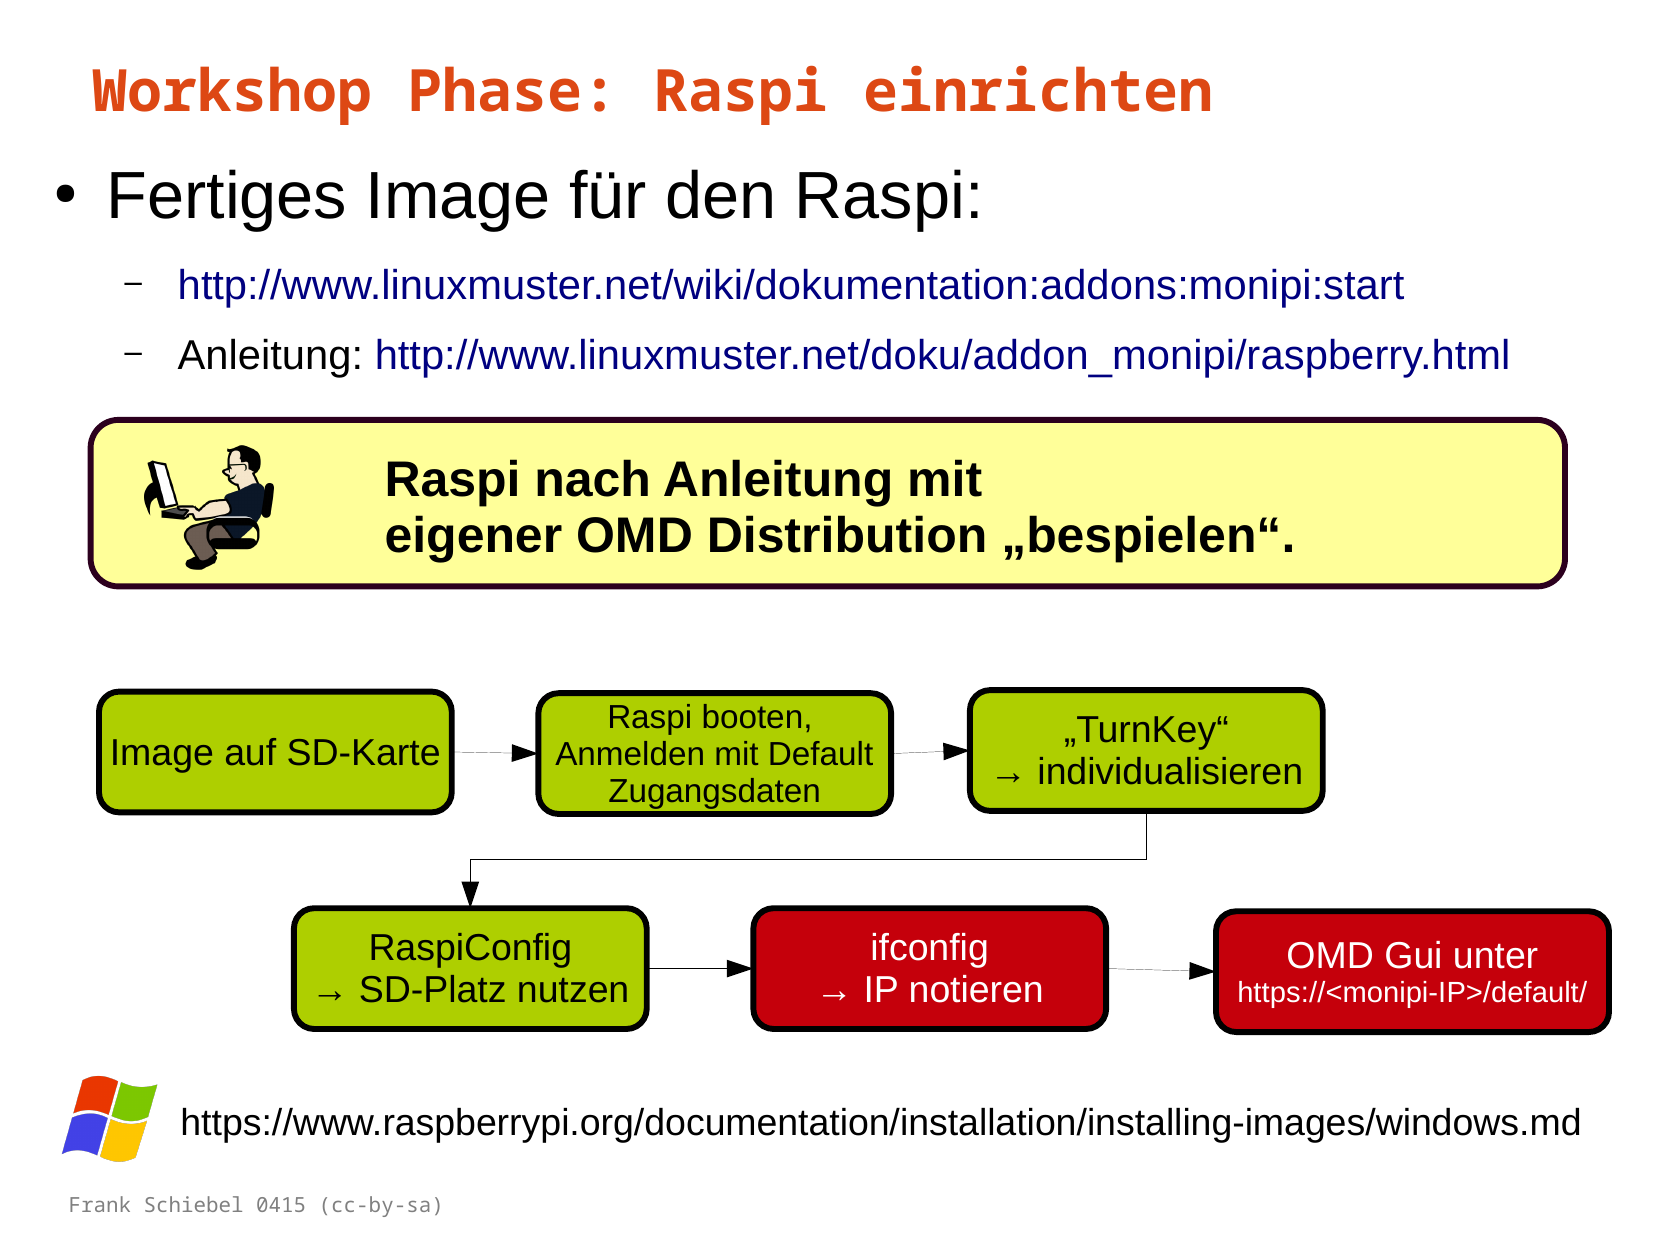

Workshop Phase: Raspi einrichten
# Fertiges Image für den Raspi:
http://www.linuxmuster.net/wiki/dokumentation:addons:monipi:start
Anleitung: http://www.linuxmuster.net/doku/addon_monipi/raspberry.html
Raspi nach Anleitung mit
eigener OMD Distribution „bespielen“.
„TurnKey“
→ individualisieren
Image auf SD-Karte
Raspi booten,
Anmelden mit Default
Zugangsdaten
RaspiConfig
→ SD-Platz nutzen
ifconfig
→ IP notieren
OMD Gui unter
https://<monipi-IP>/default/
https://www.raspberrypi.org/documentation/installation/installing-images/windows.md